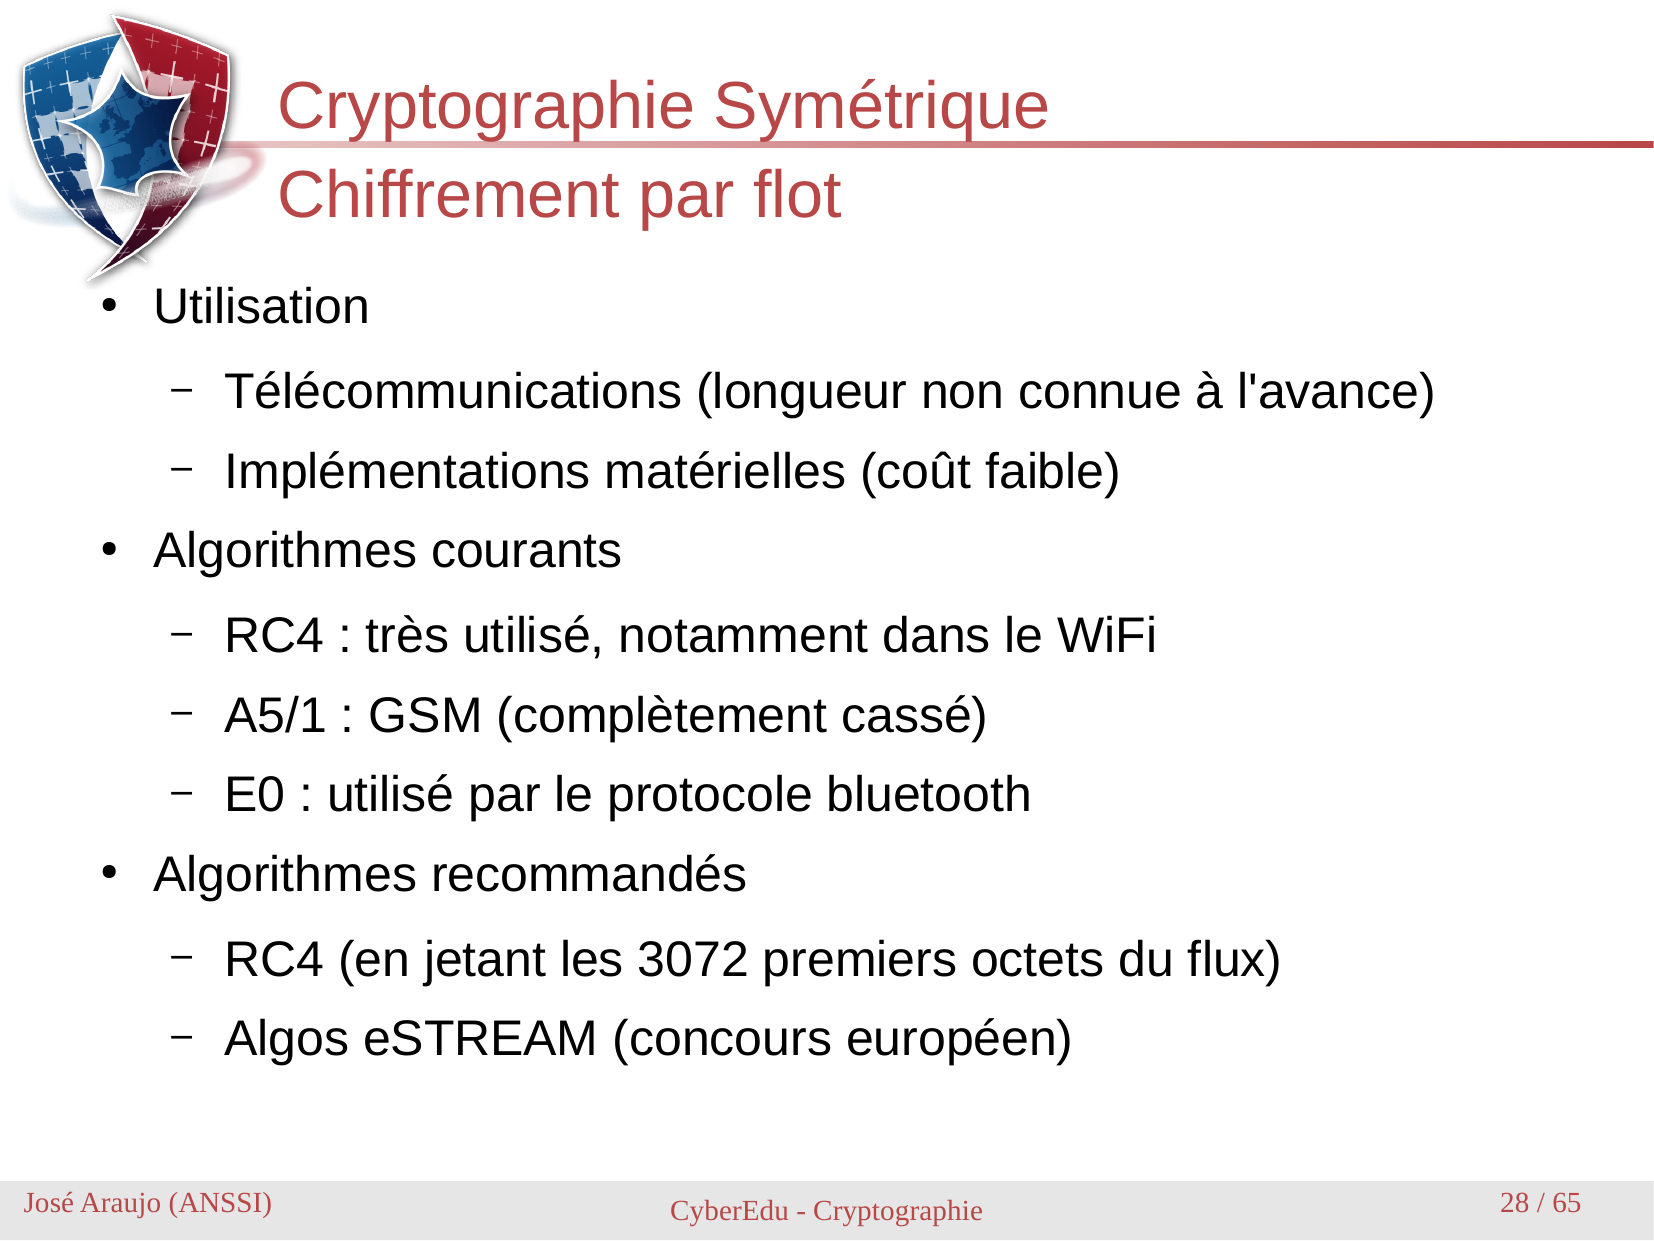

# Cryptographie Symétrique Chiffrement par flot
Utilisation
Télécommunications (longueur non connue à l'avance)
Implémentations matérielles (coût faible)
Algorithmes courants
RC4 : très utilisé, notamment dans le WiFi
A5/1 : GSM (complètement cassé)
E0 : utilisé par le protocole bluetooth
Algorithmes recommandés
RC4 (en jetant les 3072 premiers octets du flux)
Algos eSTREAM (concours européen)